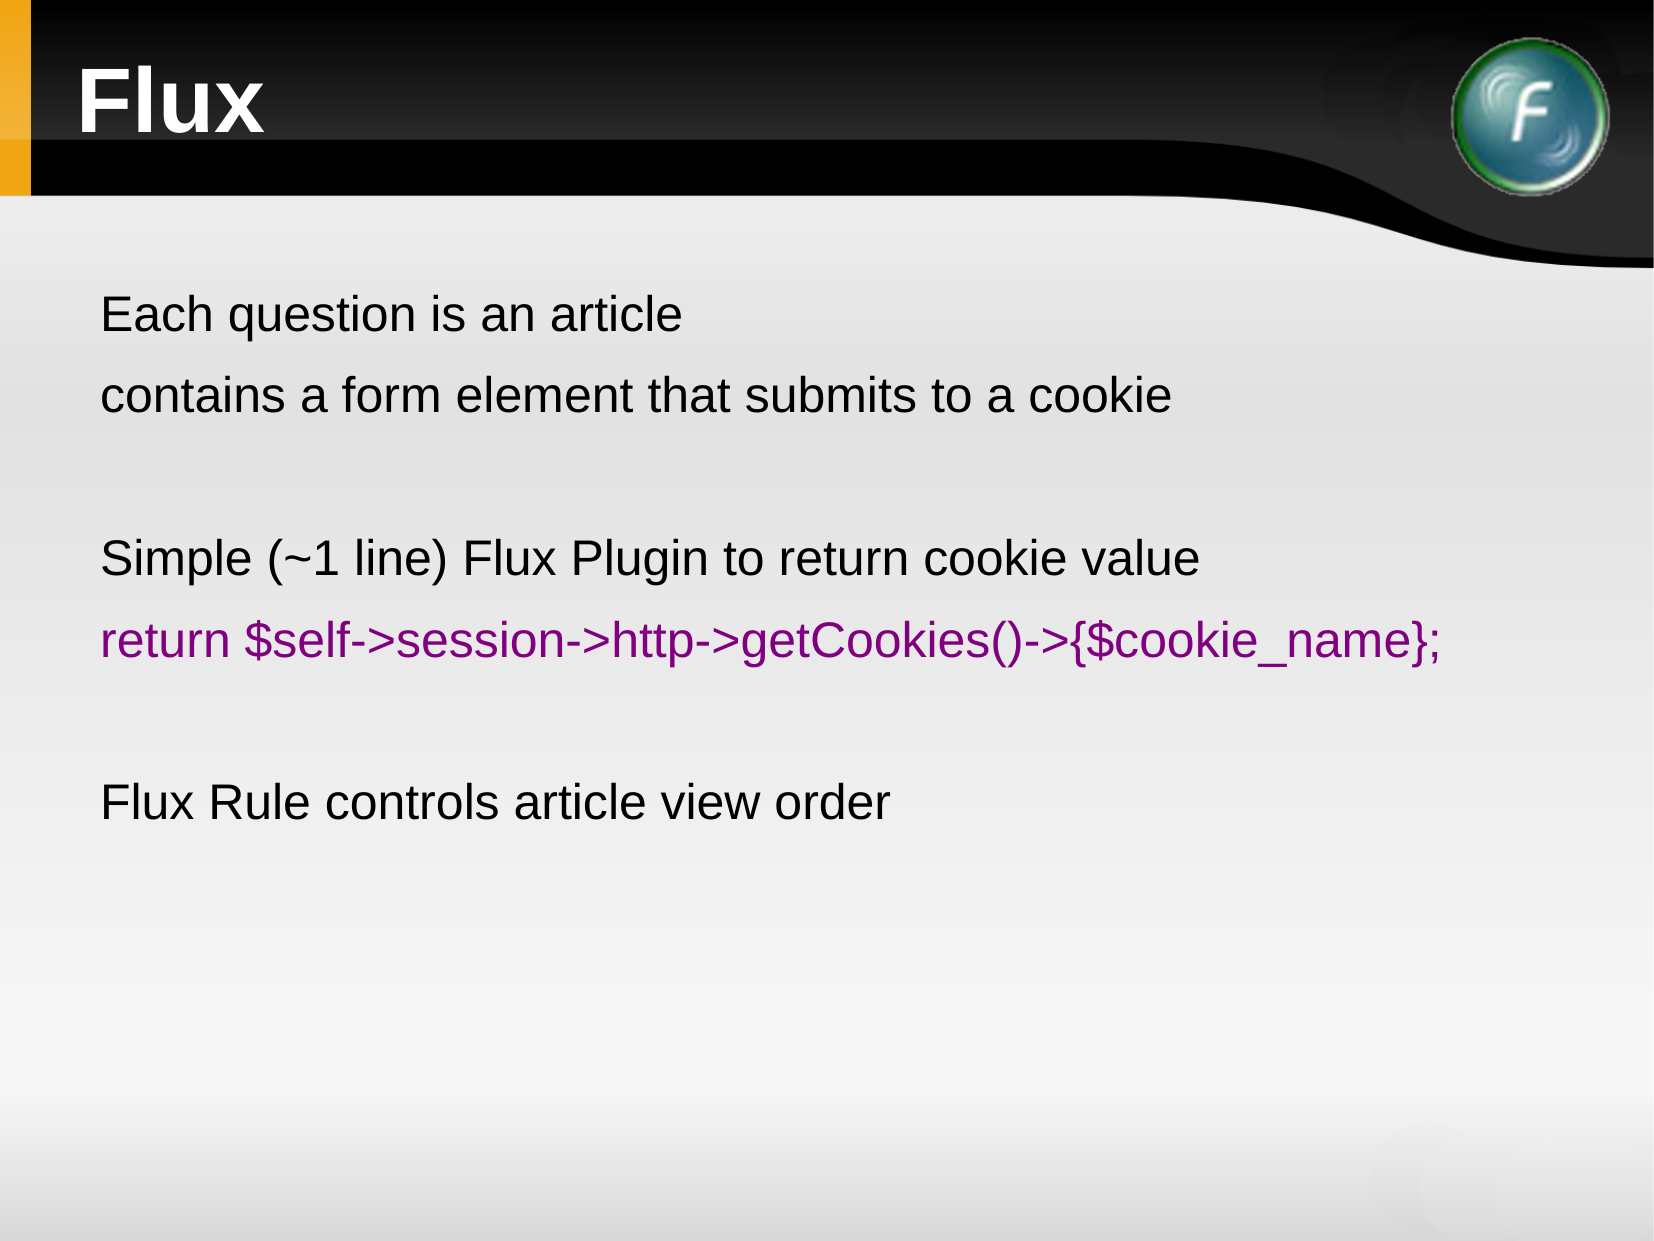

# Flux
Each question is an article
contains a form element that submits to a cookie
Simple (~1 line) Flux Plugin to return cookie value
return $self->session->http->getCookies()->{$cookie_name};
Flux Rule controls article view order